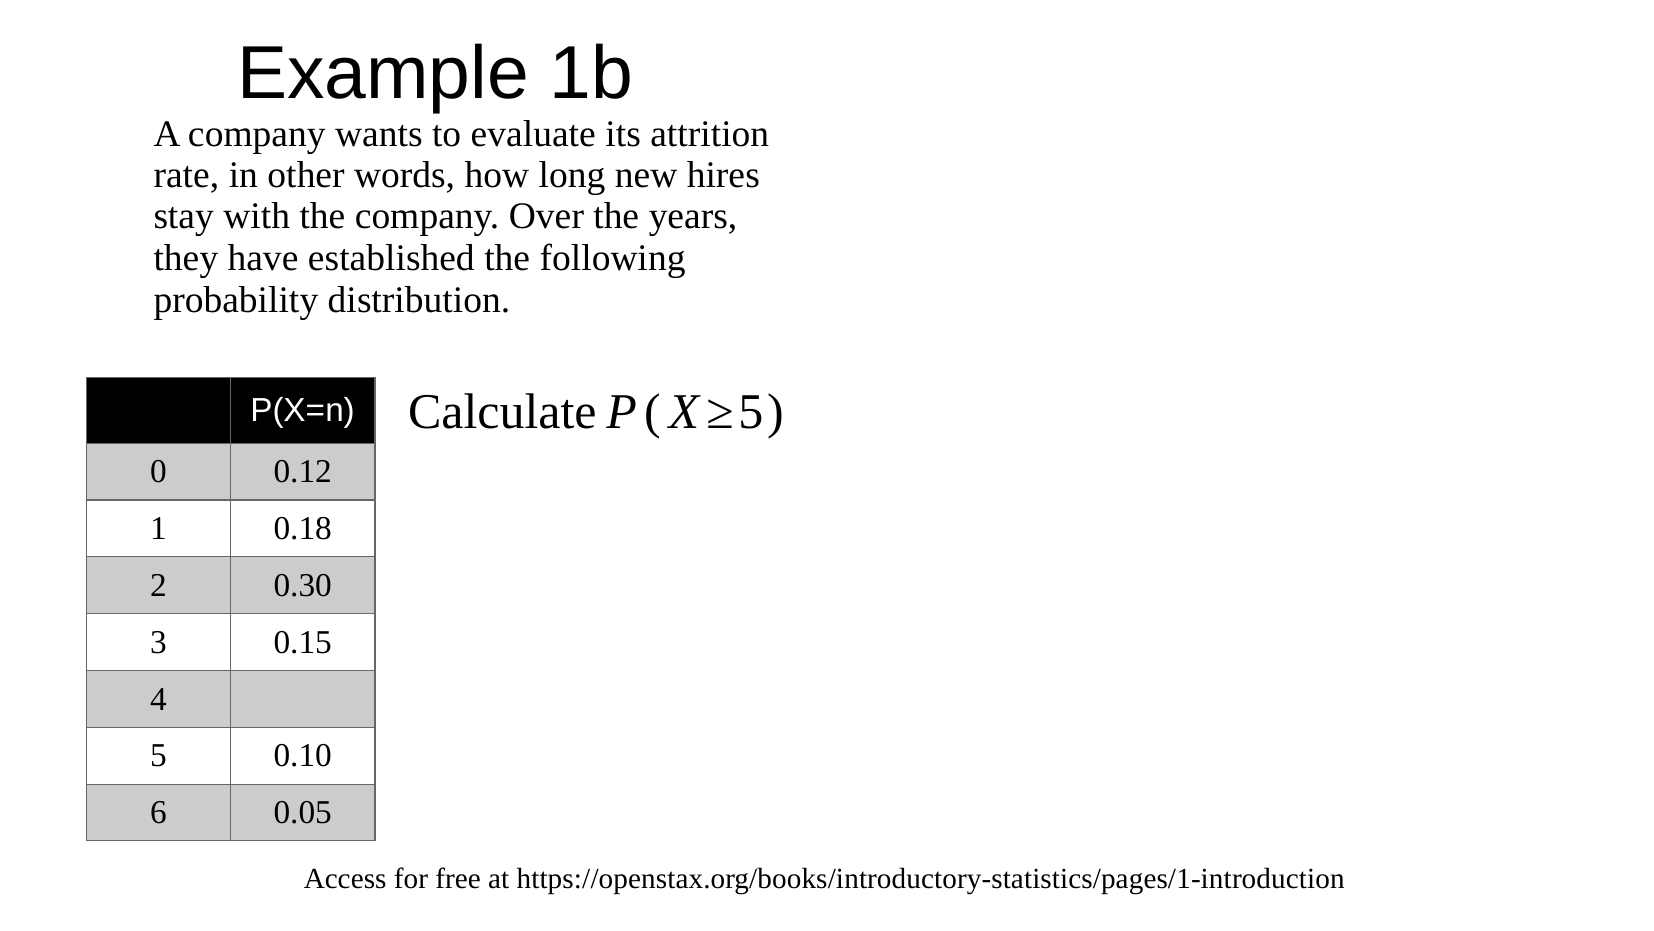

# Example 1b
A company wants to evaluate its attrition rate, in other words, how long new hires stay with the company. Over the years, they have established the following probability distribution.
| n | P(X=n) |
| --- | --- |
| 0 | 0.12 |
| 1 | 0.18 |
| 2 | 0.30 |
| 3 | 0.15 |
| 4 | |
| 5 | 0.10 |
| 6 | 0.05 |
Access for free at https://openstax.org/books/introductory-statistics/pages/1-introduction